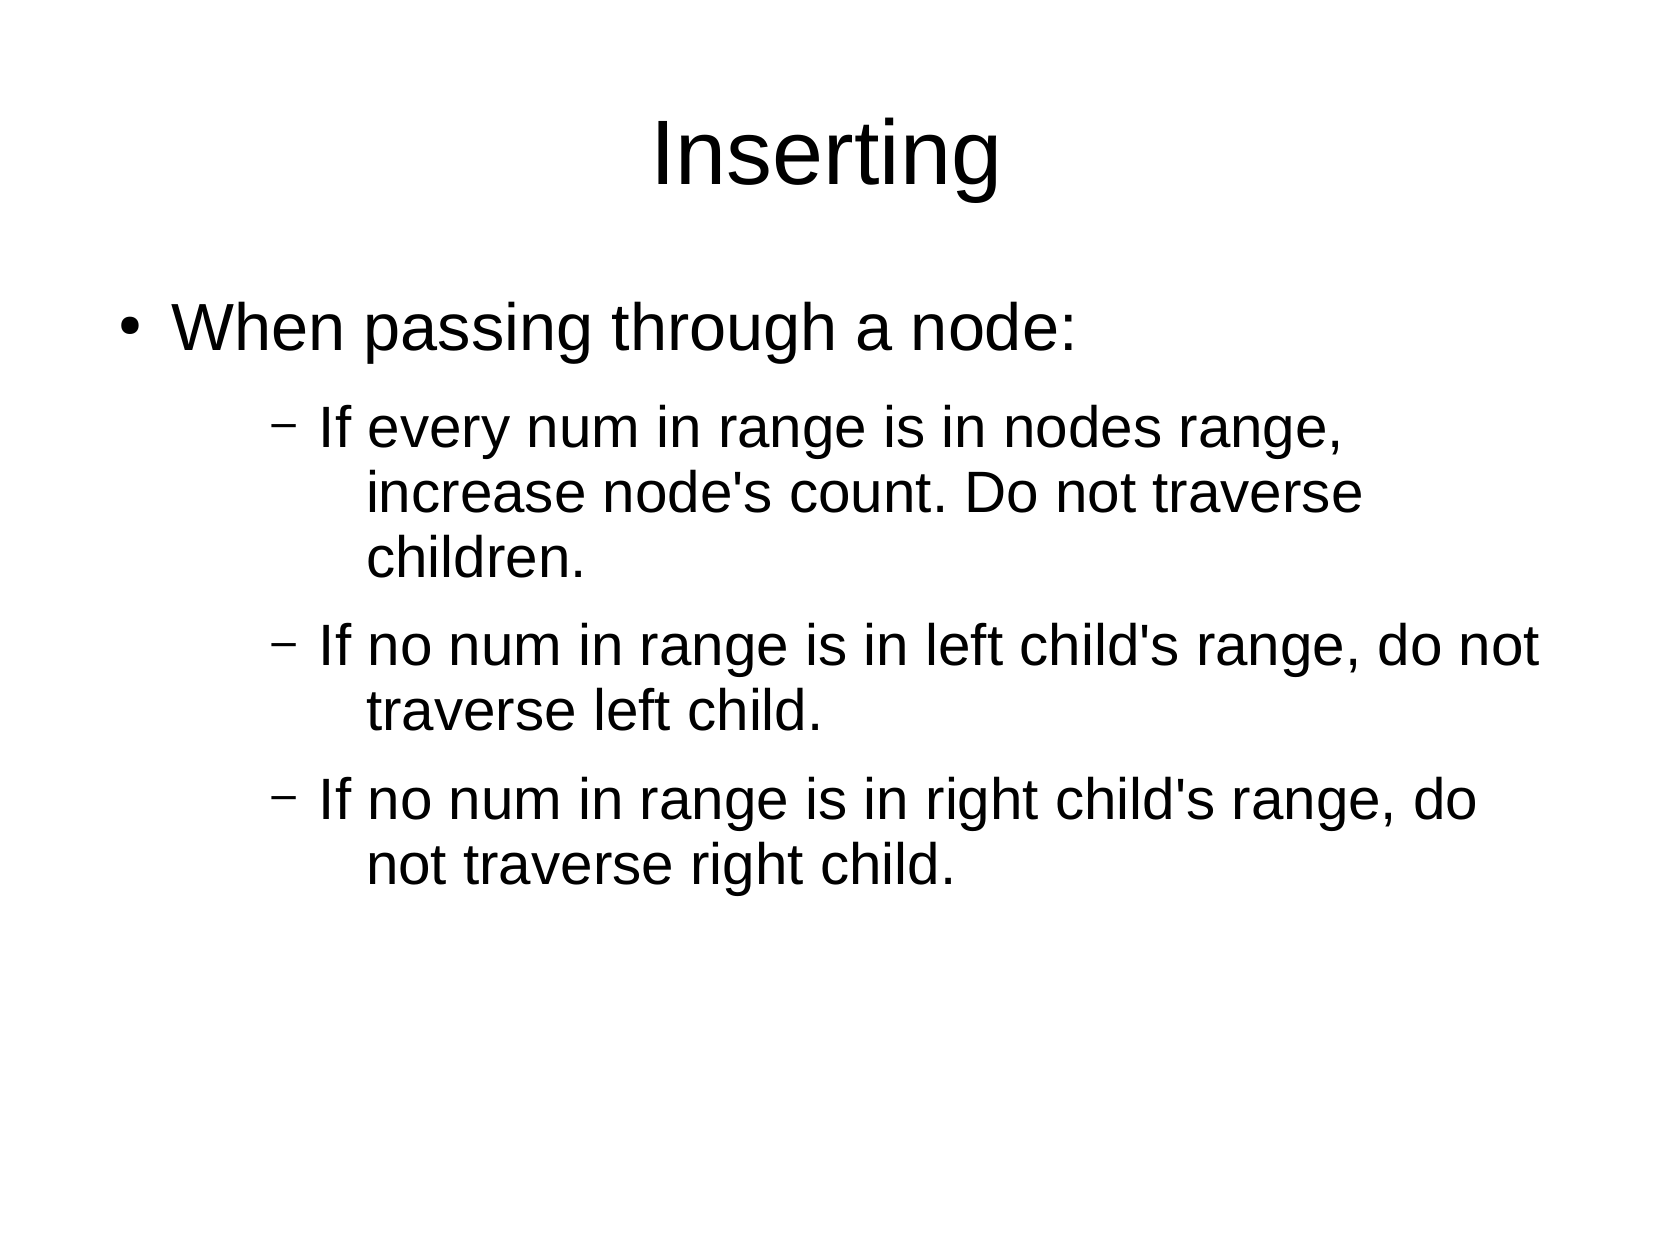

# Inserting
When passing through a node:
If every num in range is in nodes range, increase node's count. Do not traverse children.
If no num in range is in left child's range, do not traverse left child.
If no num in range is in right child's range, do not traverse right child.